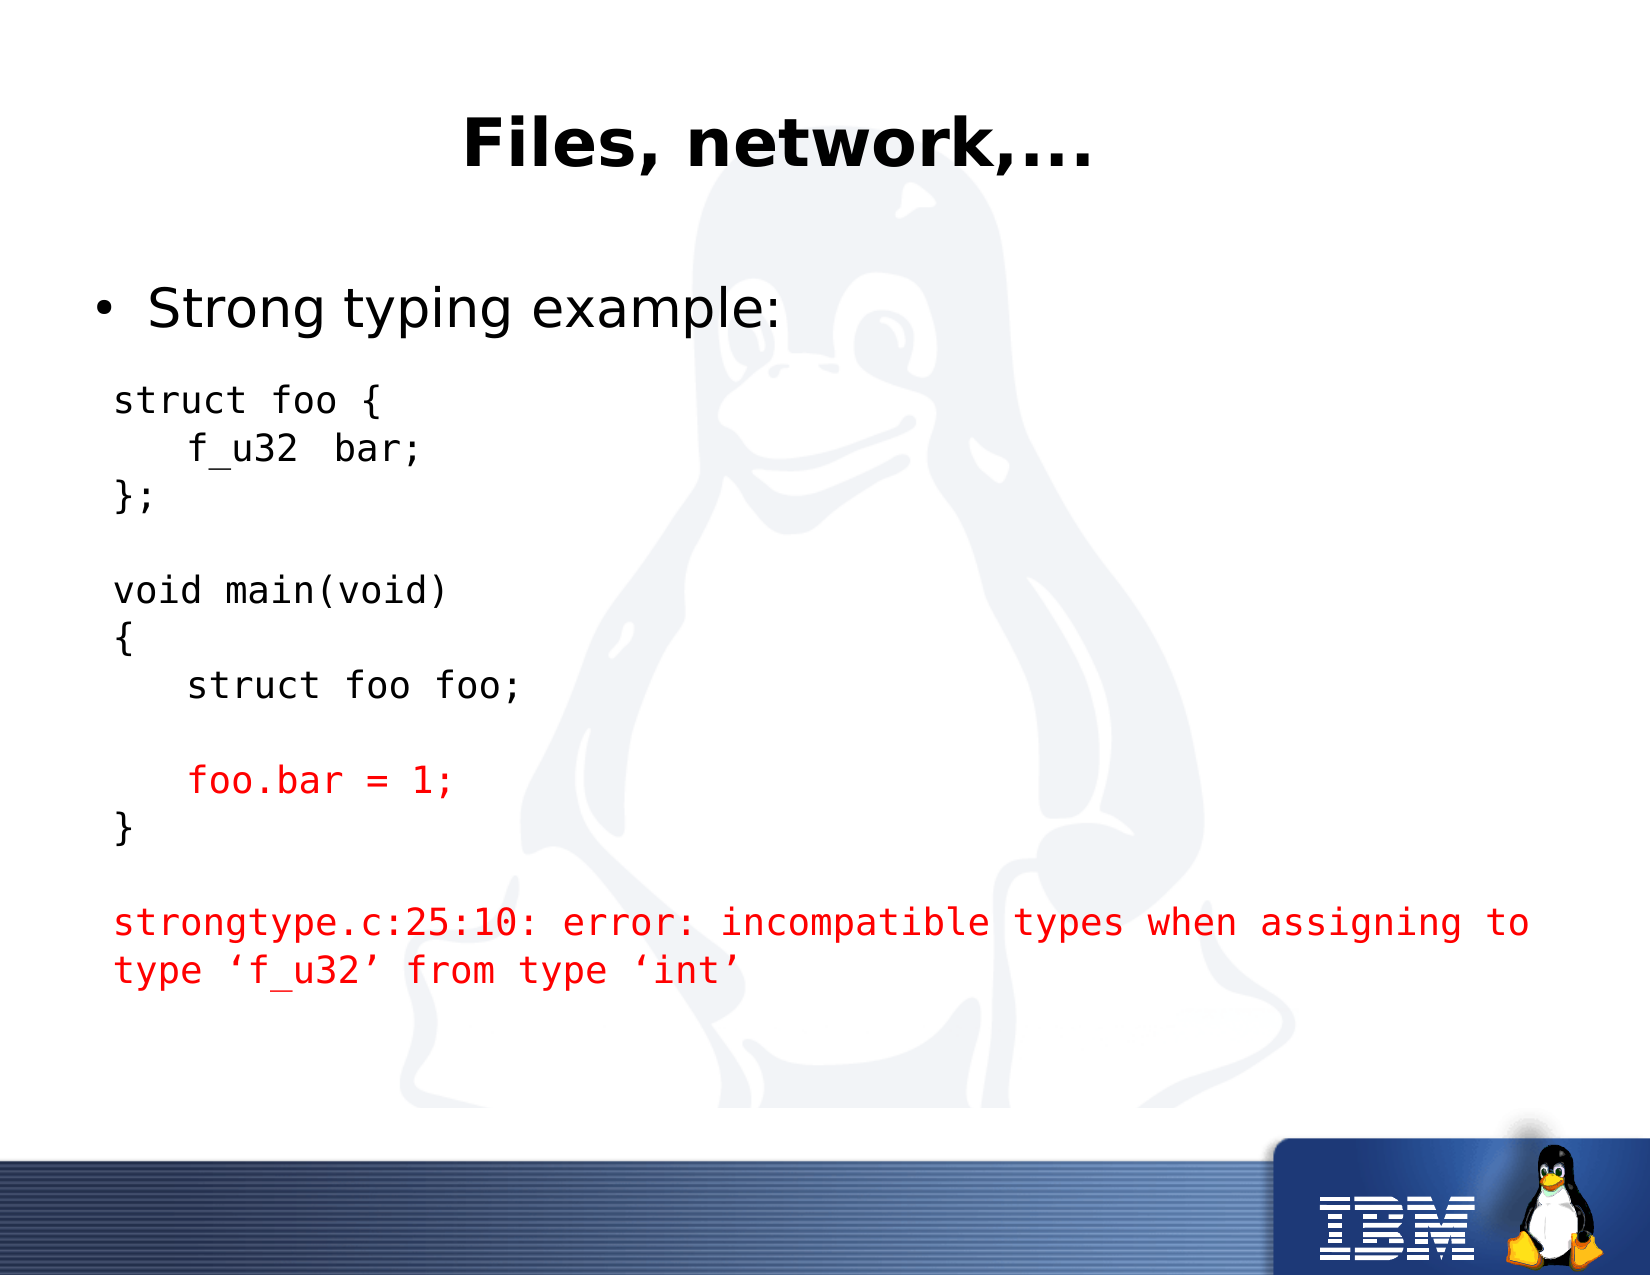

# Files, network,...
Strong typing example:
struct foo {
	f_u32	bar;
};
void main(void)
{
	struct foo foo;
	foo.bar = 1;
}
strongtype.c:25:10: error: incompatible types when assigning to type ‘f_u32’ from type ‘int’